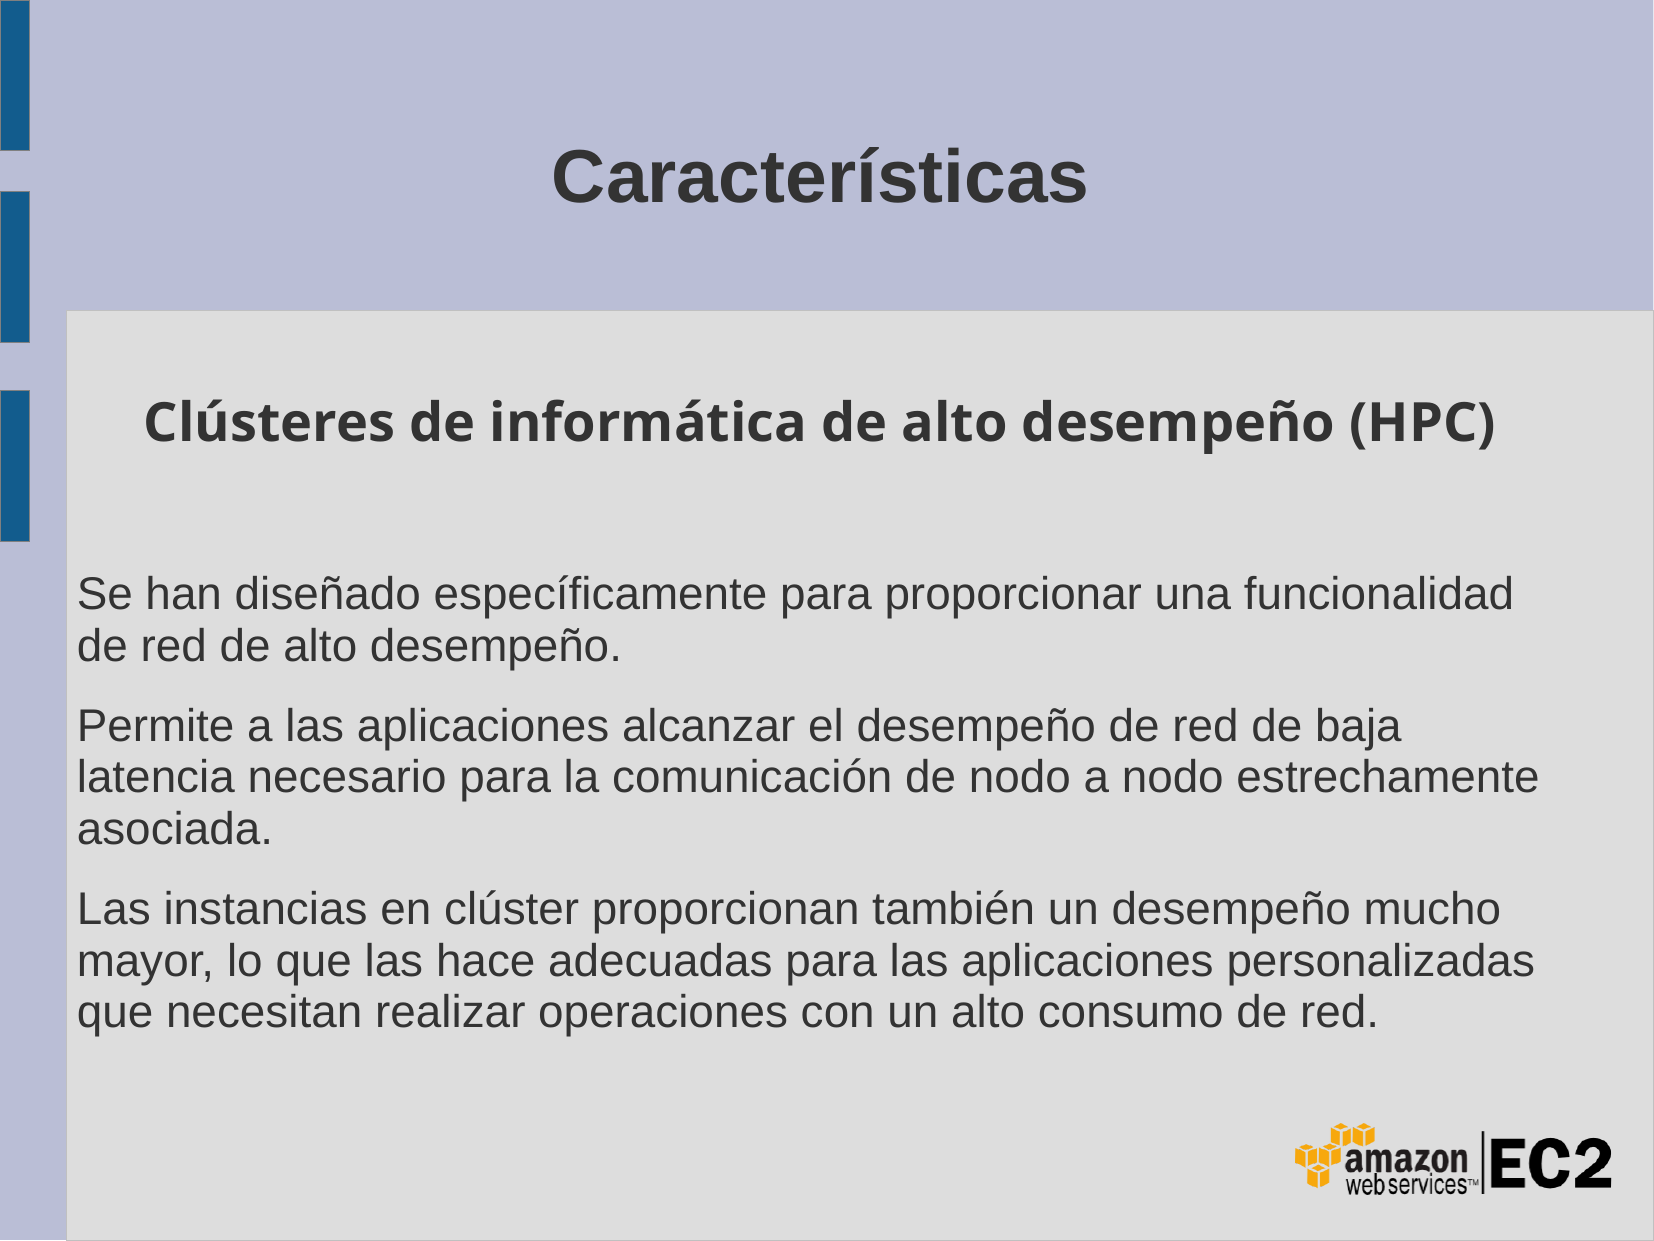

# Características
Clústeres de informática de alto desempeño (HPC)
Se han diseñado específicamente para proporcionar una funcionalidad de red de alto desempeño.
Permite a las aplicaciones alcanzar el desempeño de red de baja latencia necesario para la comunicación de nodo a nodo estrechamente asociada.
Las instancias en clúster proporcionan también un desempeño mucho mayor, lo que las hace adecuadas para las aplicaciones personalizadas que necesitan realizar operaciones con un alto consumo de red.